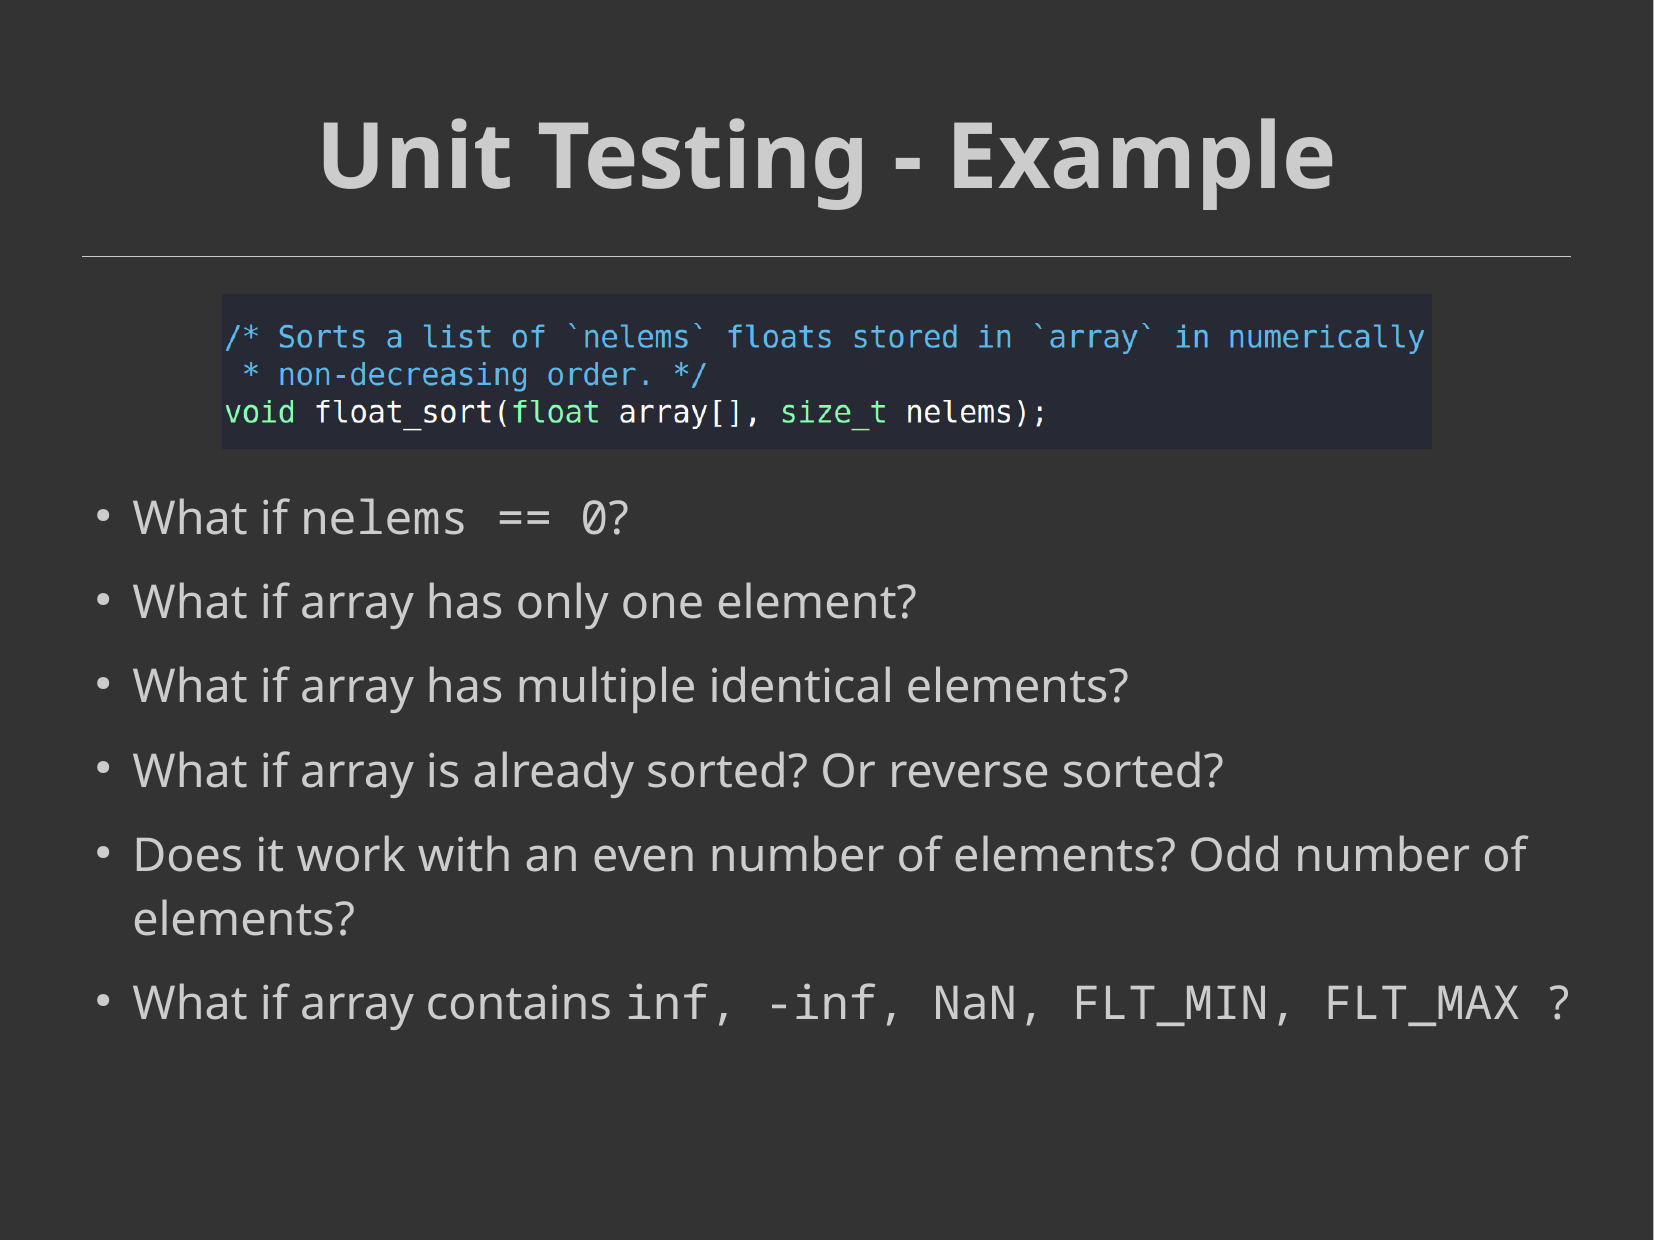

# Unit Testing - Example
What if nelems == 0?
What if array has only one element?
What if array has multiple identical elements?
What if array is already sorted? Or reverse sorted?
Does it work with an even number of elements? Odd number of elements?
What if array contains inf, -inf, NaN, FLT_MIN, FLT_MAX ?